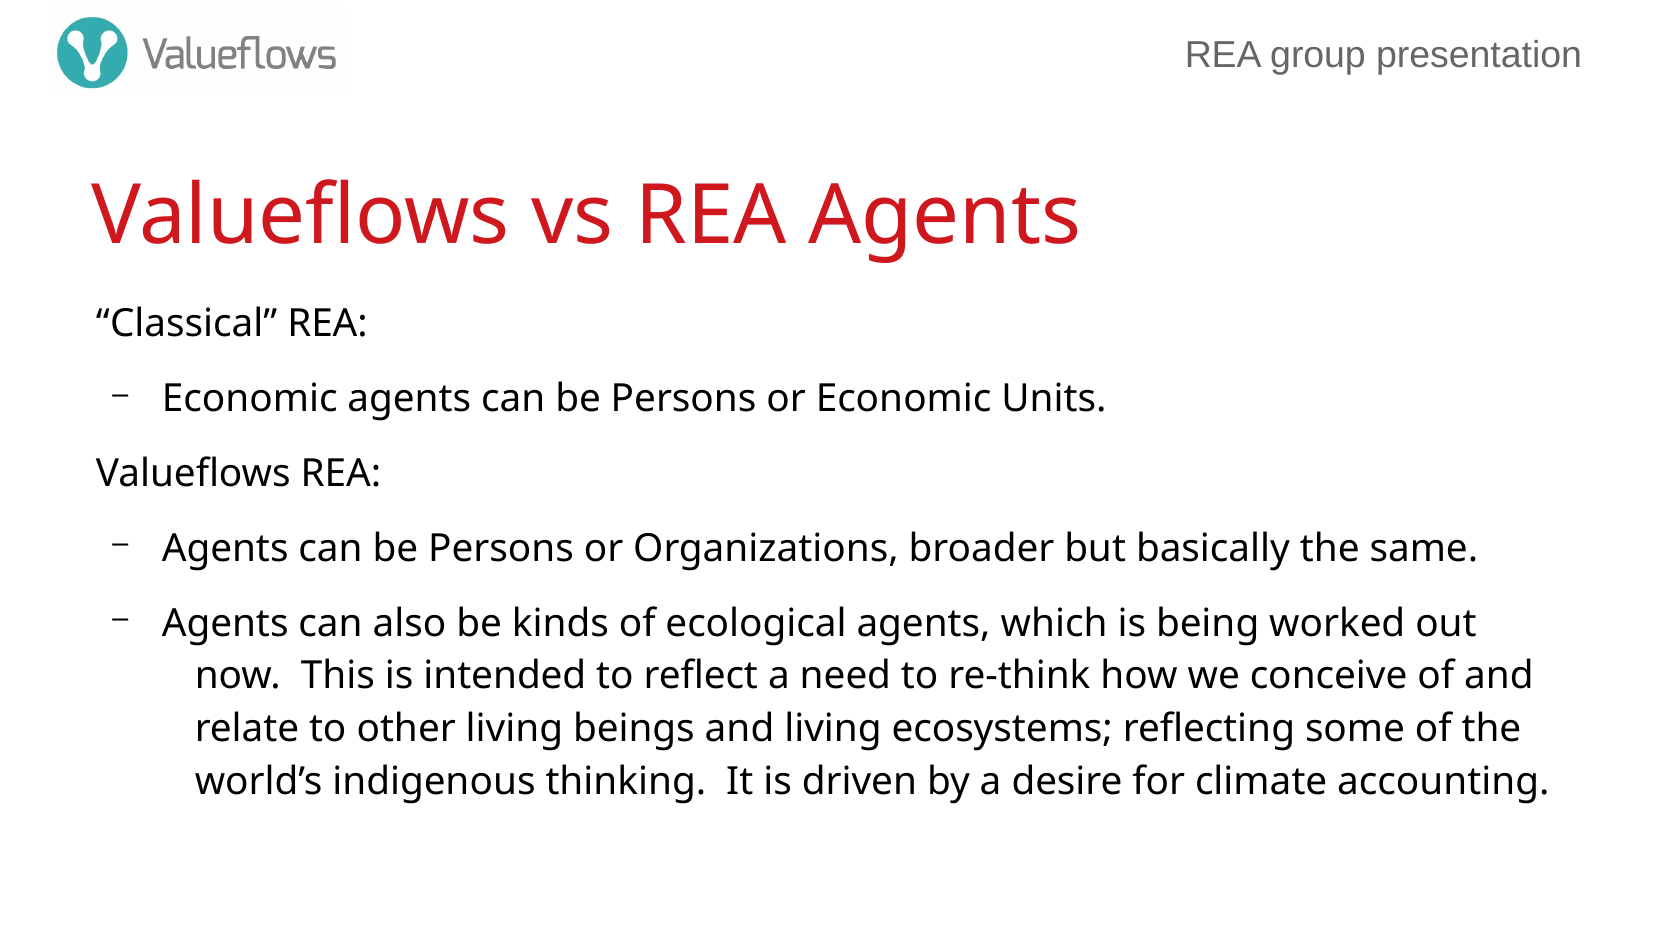

REA group presentation
Valueflows vs REA Agents
# “Classical” REA:
Economic agents can be Persons or Economic Units.
Valueflows REA:
Agents can be Persons or Organizations, broader but basically the same.
Agents can also be kinds of ecological agents, which is being worked out now. This is intended to reflect a need to re-think how we conceive of and relate to other living beings and living ecosystems; reflecting some of the world’s indigenous thinking. It is driven by a desire for climate accounting.